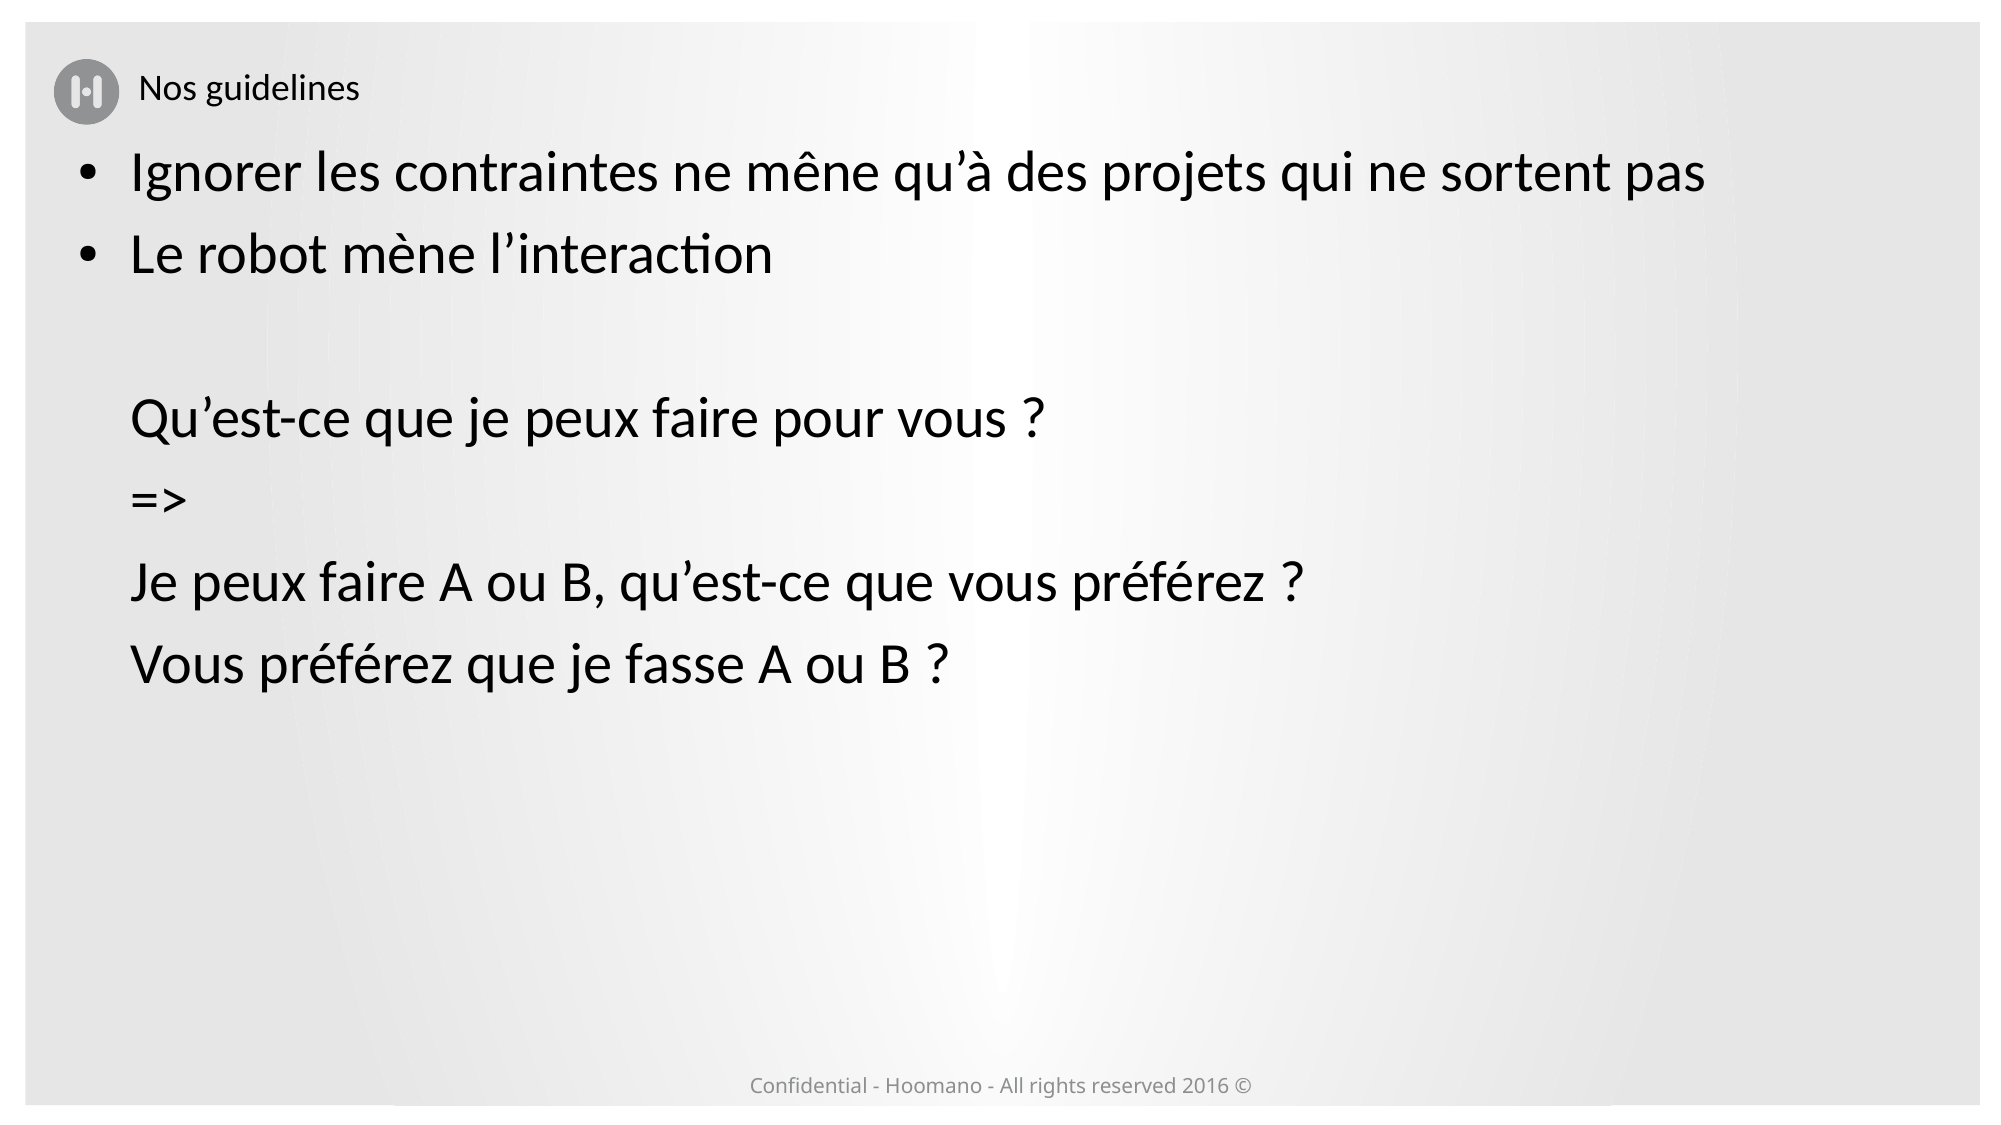

# Nos guidelines
Ignorer les contraintes ne mêne qu’à des projets qui ne sortent pas
Le robot mène l’interaction
Qu’est-ce que je peux faire pour vous ?
=>
Je peux faire A ou B, qu’est-ce que vous préférez ?
Vous préférez que je fasse A ou B ?